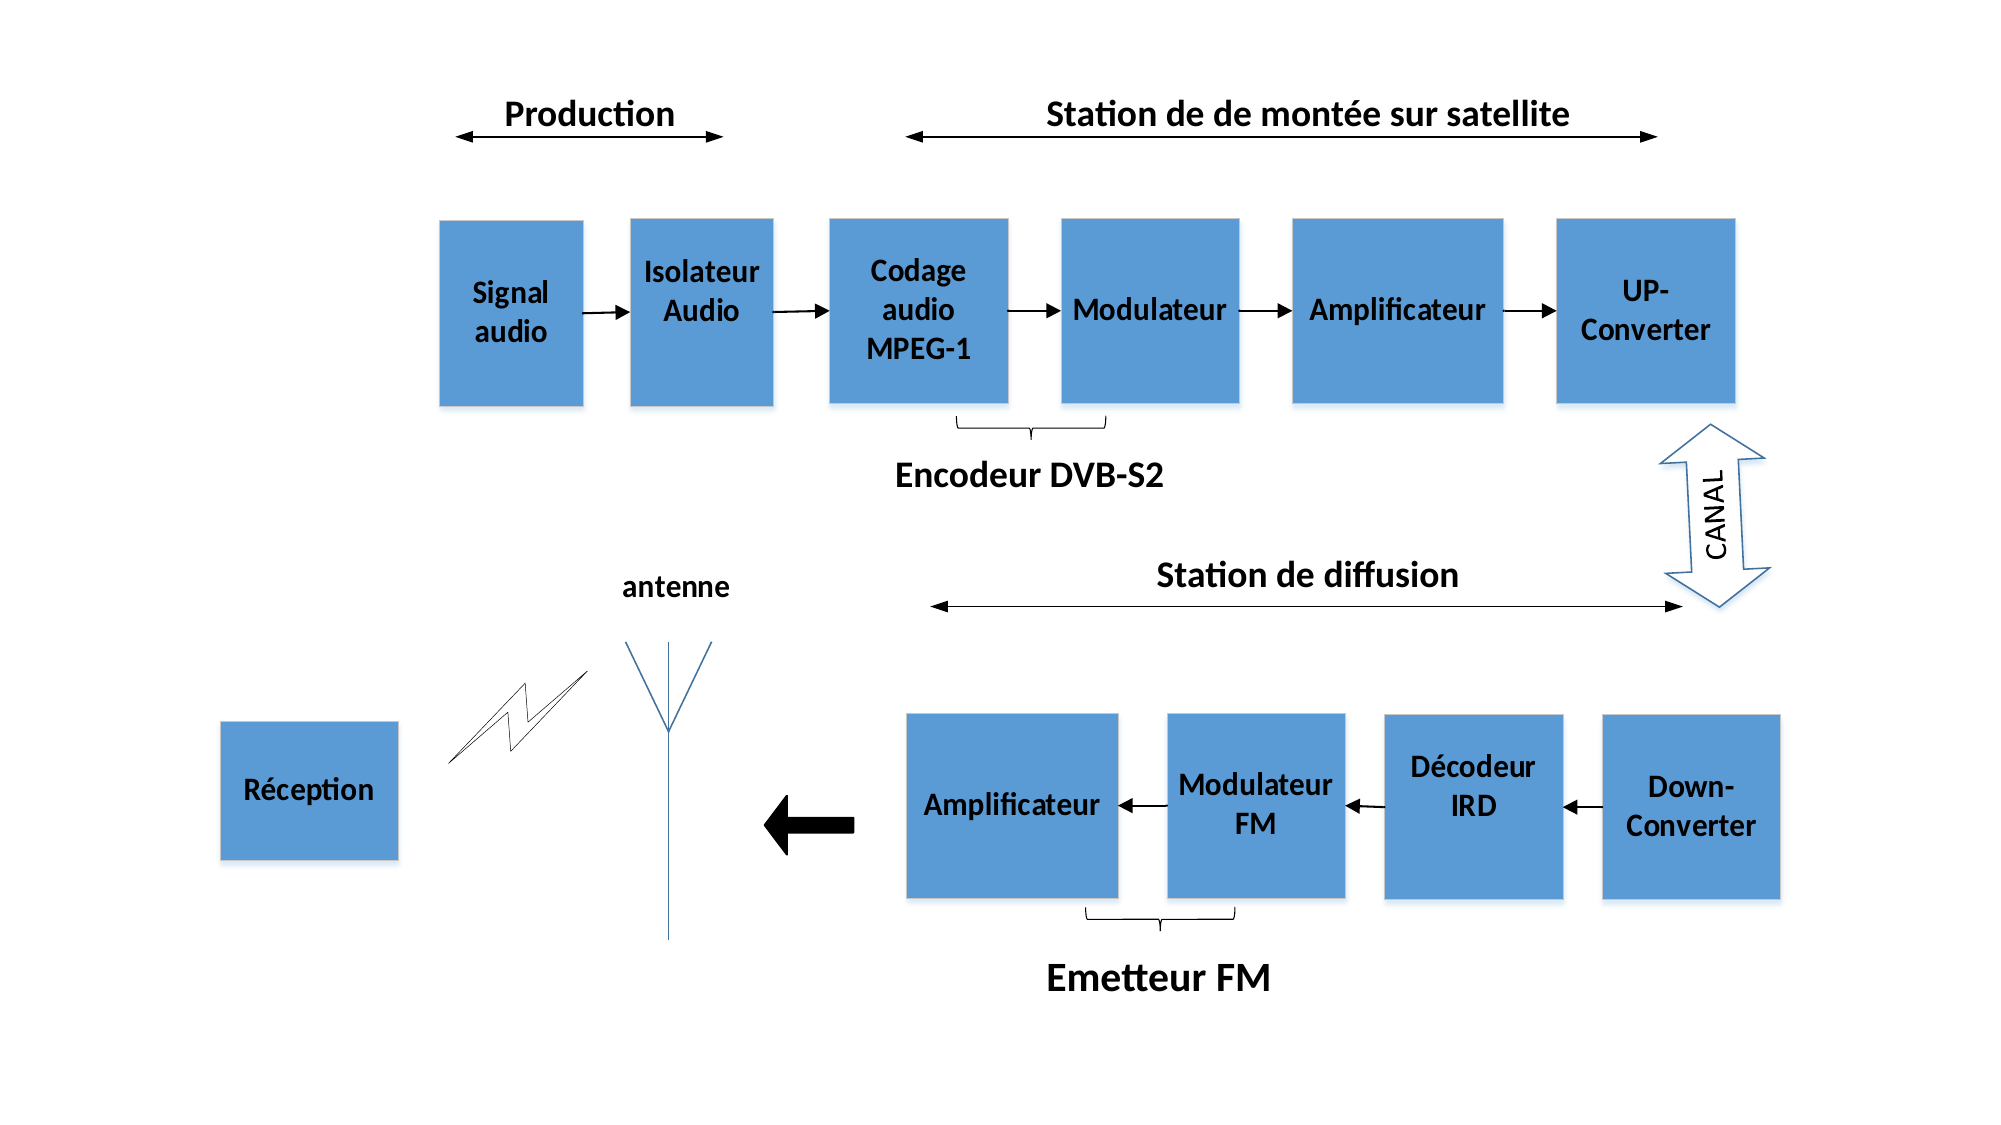

Production
Station de de montée sur satellite
Encodeur DVB-S2
Station de diffusion
Emetteur FM